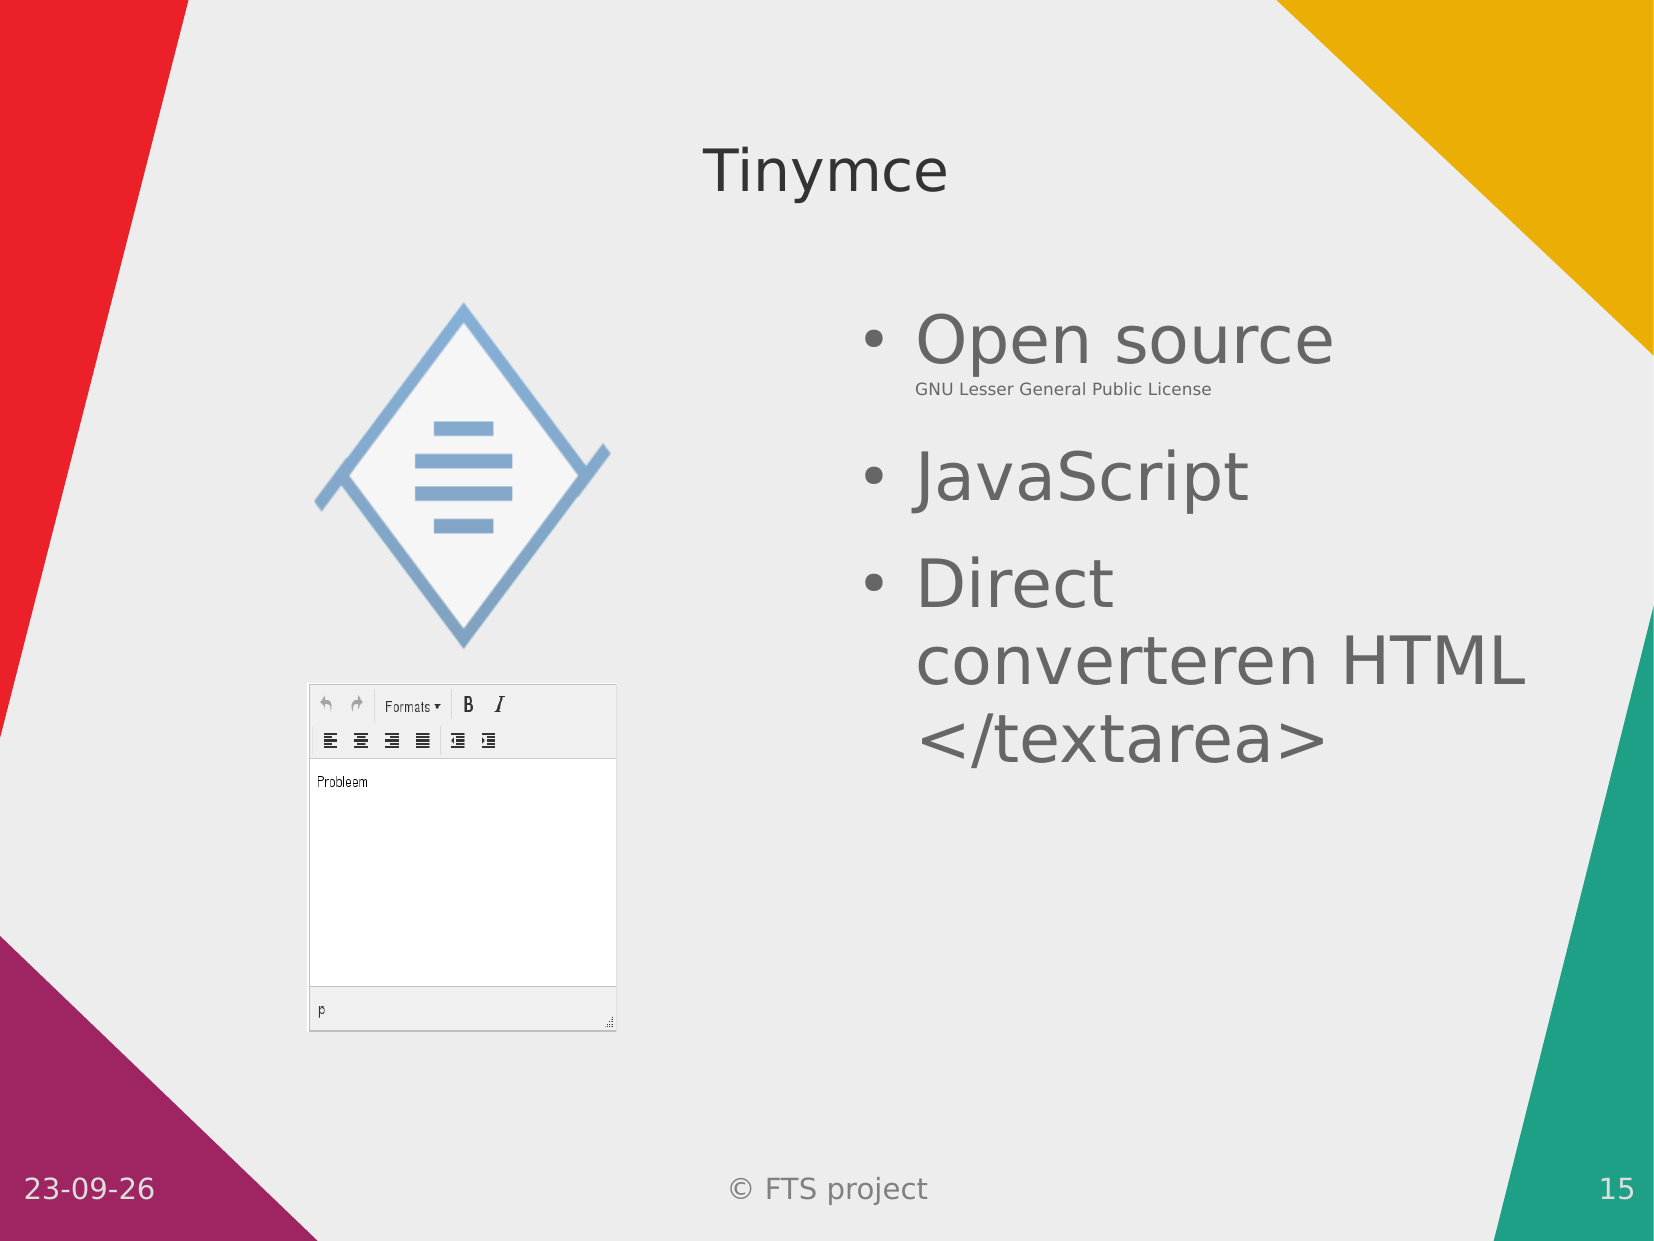

# Tinymce
Open source
GNU Lesser General Public License
JavaScript
Direct converteren HTML </textarea>
© FTS project
15